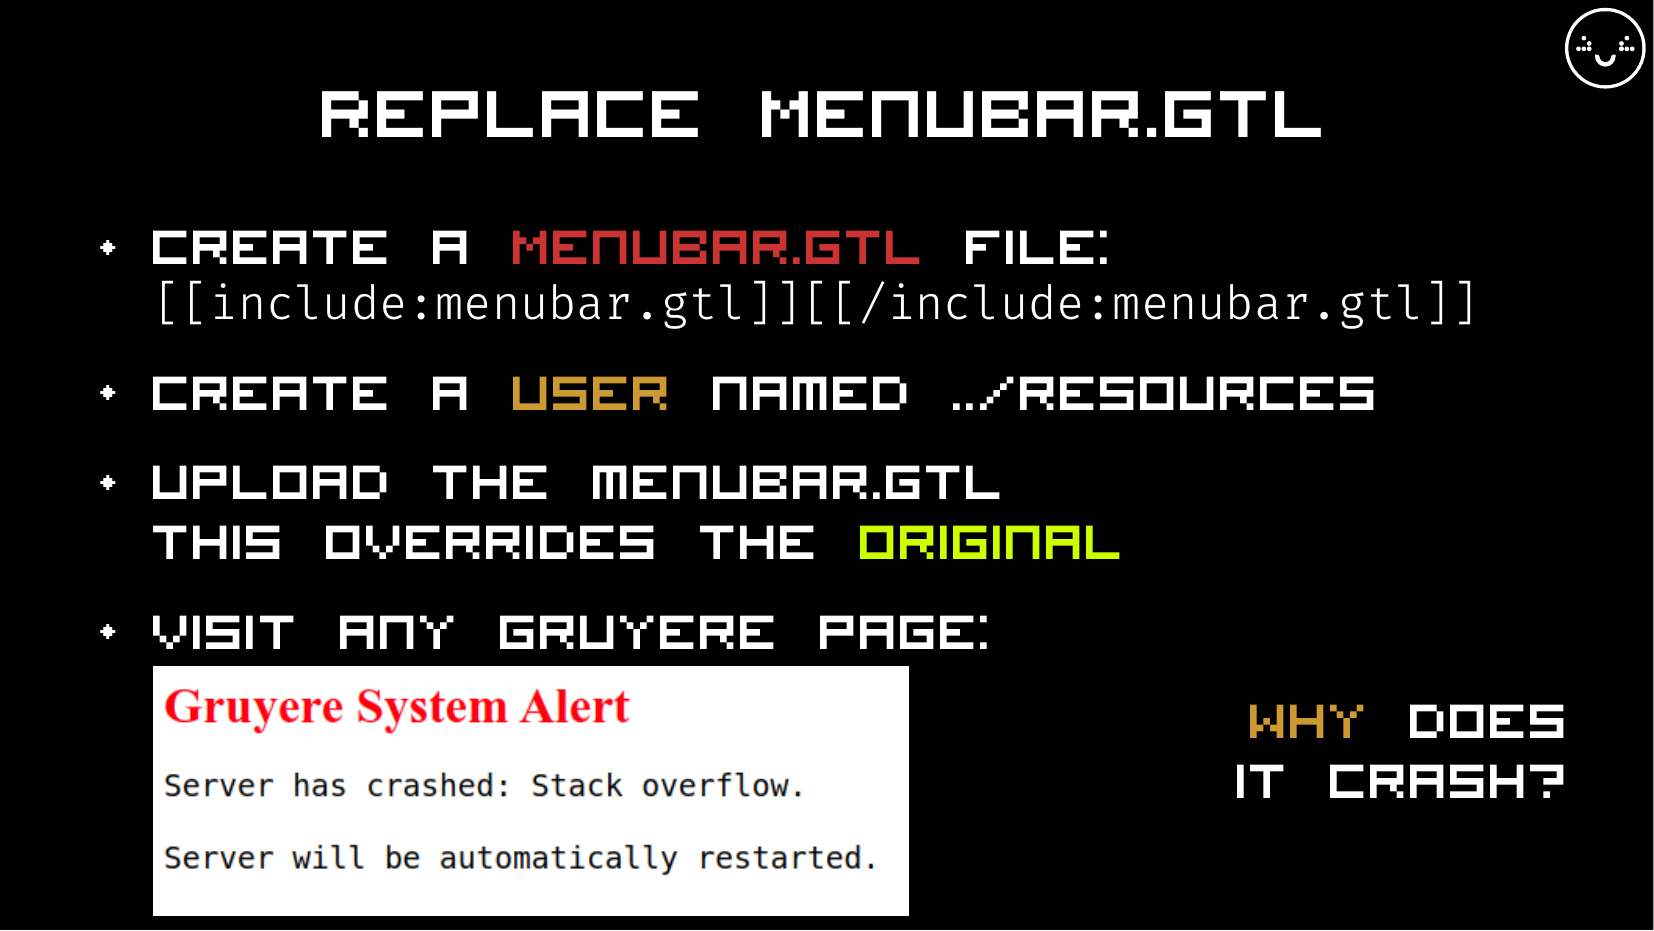

# Replace Menubar.gtl
Create a Menubar.gtl file:
[[include:menubar.gtl]][[/include:menubar.gtl]]
Create a user named ../resources
Upload the menubar.gtl
This overrides the original
Visit any Gruyere page:
Why does
it crash?